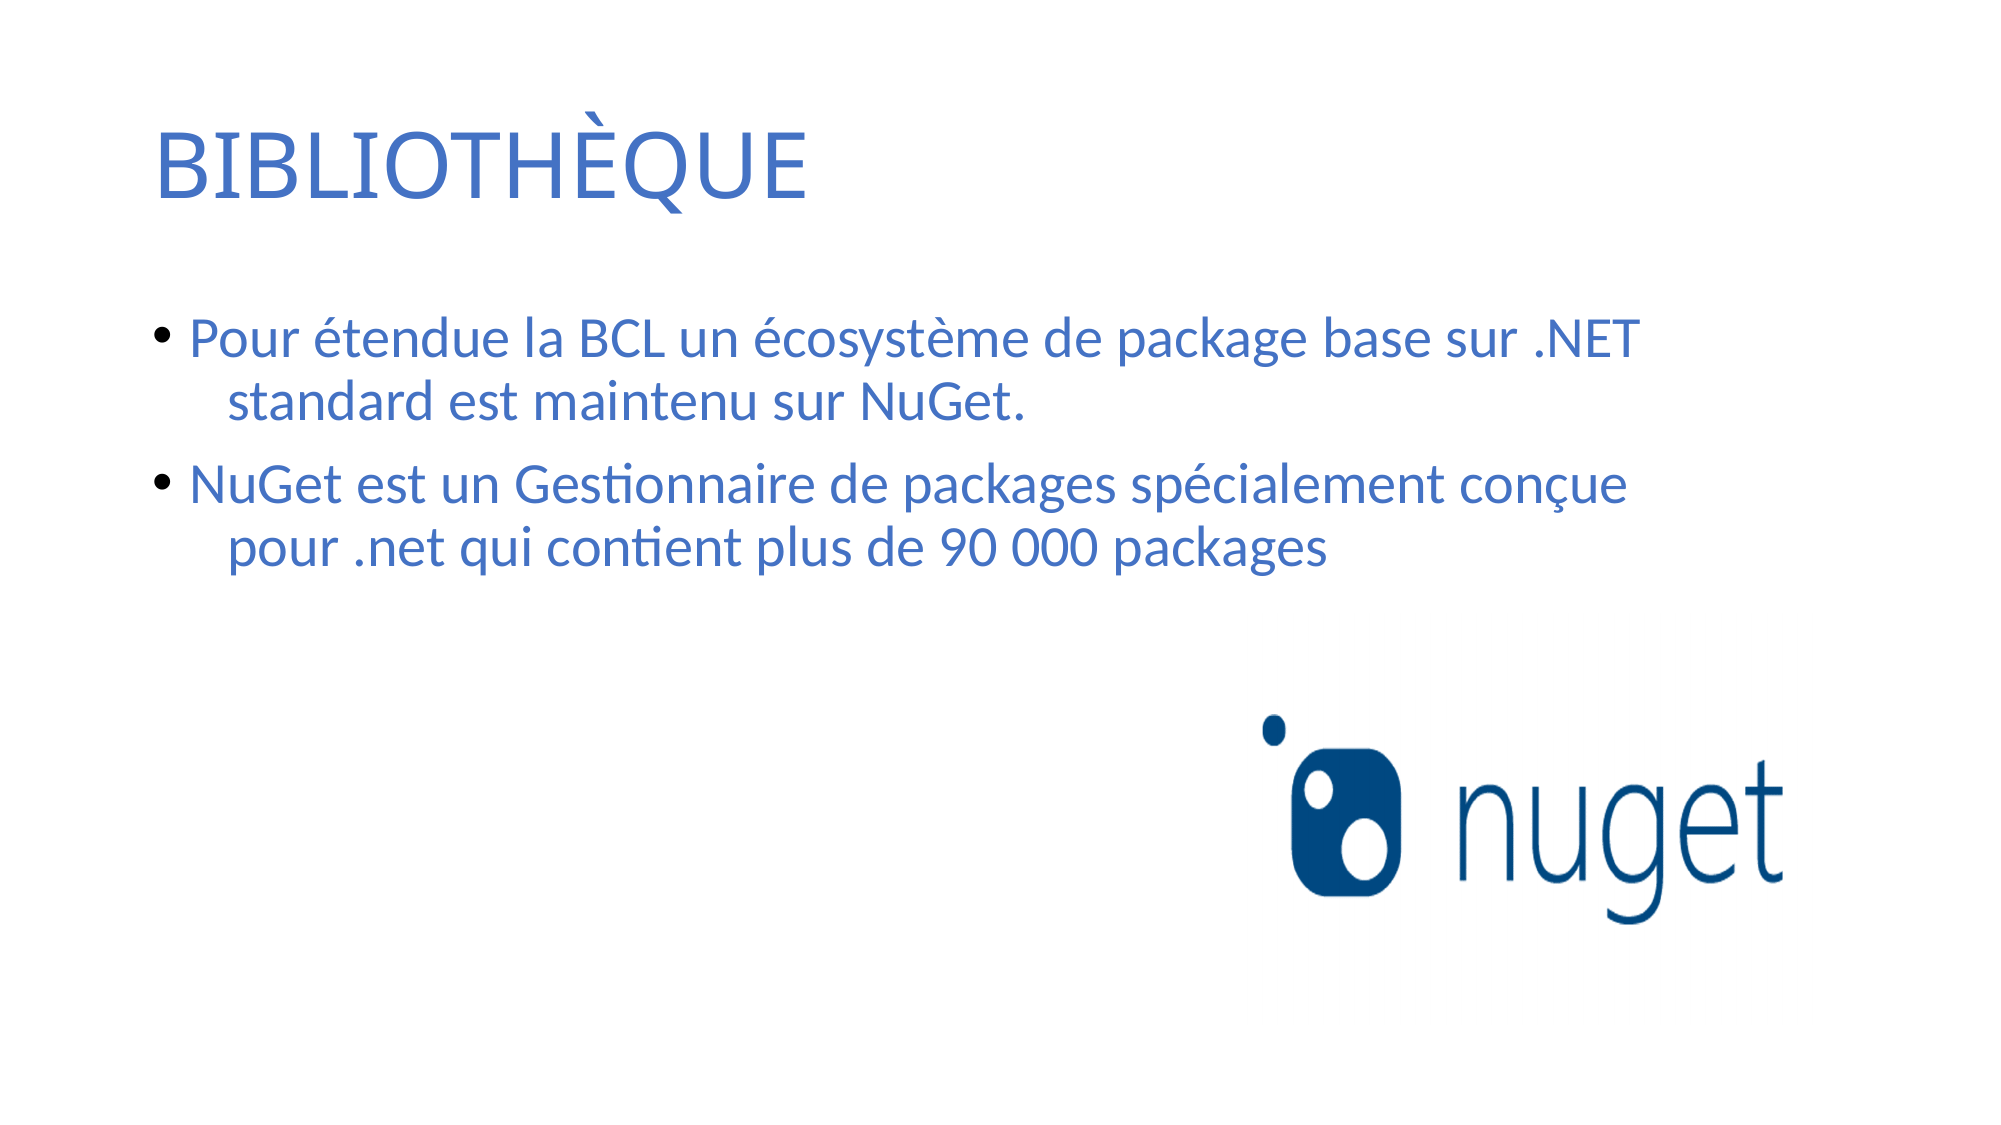

# BIBLIOTHÈQUE
Pour étendue la BCL un écosystème de package base sur .NET standard est maintenu sur NuGet.
NuGet est un Gestionnaire de packages spécialement conçue pour .net qui contient plus de 90 000 packages